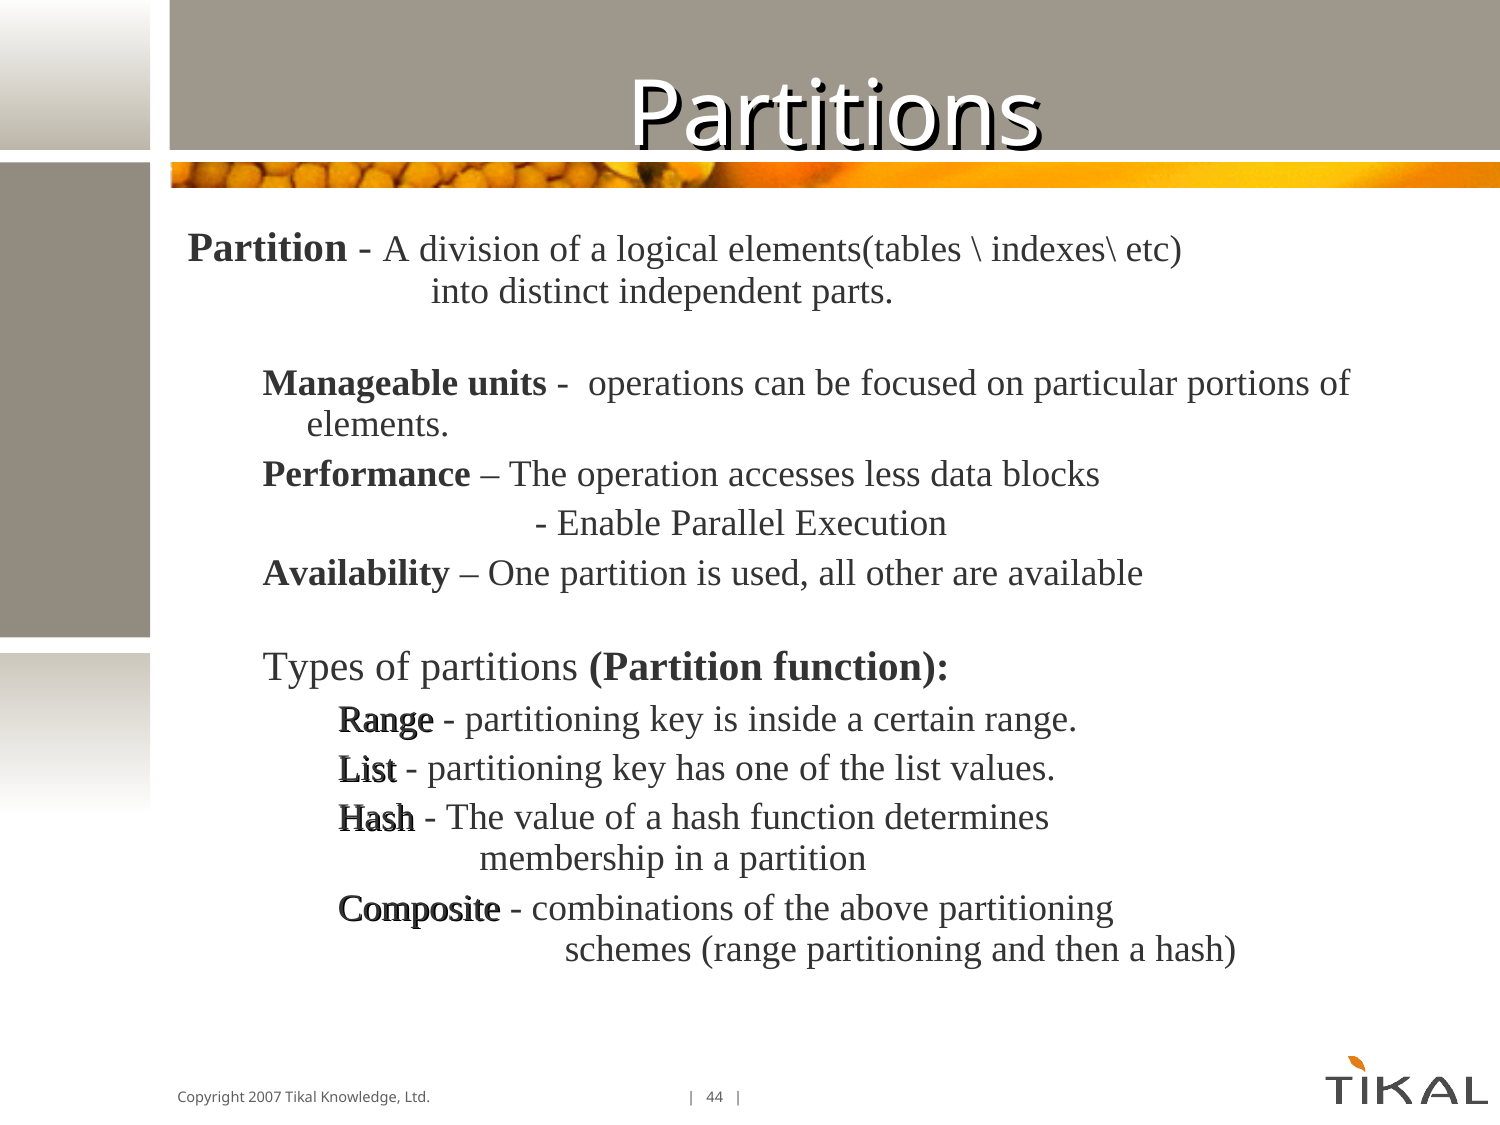

# Partitions
Partition - A division of a logical elements(tables \ indexes\ etc)
 into distinct independent parts.
Manageable units - operations can be focused on particular portions of elements.
Performance – The operation accesses less data blocks
 - Enable Parallel Execution
Availability – One partition is used, all other are available
Types of partitions (Partition function):
Range - partitioning key is inside a certain range.
List - partitioning key has one of the list values.
Hash - The value of a hash function determines
 membership in a partition
Composite - combinations of the above partitioning
 schemes (range partitioning and then a hash)